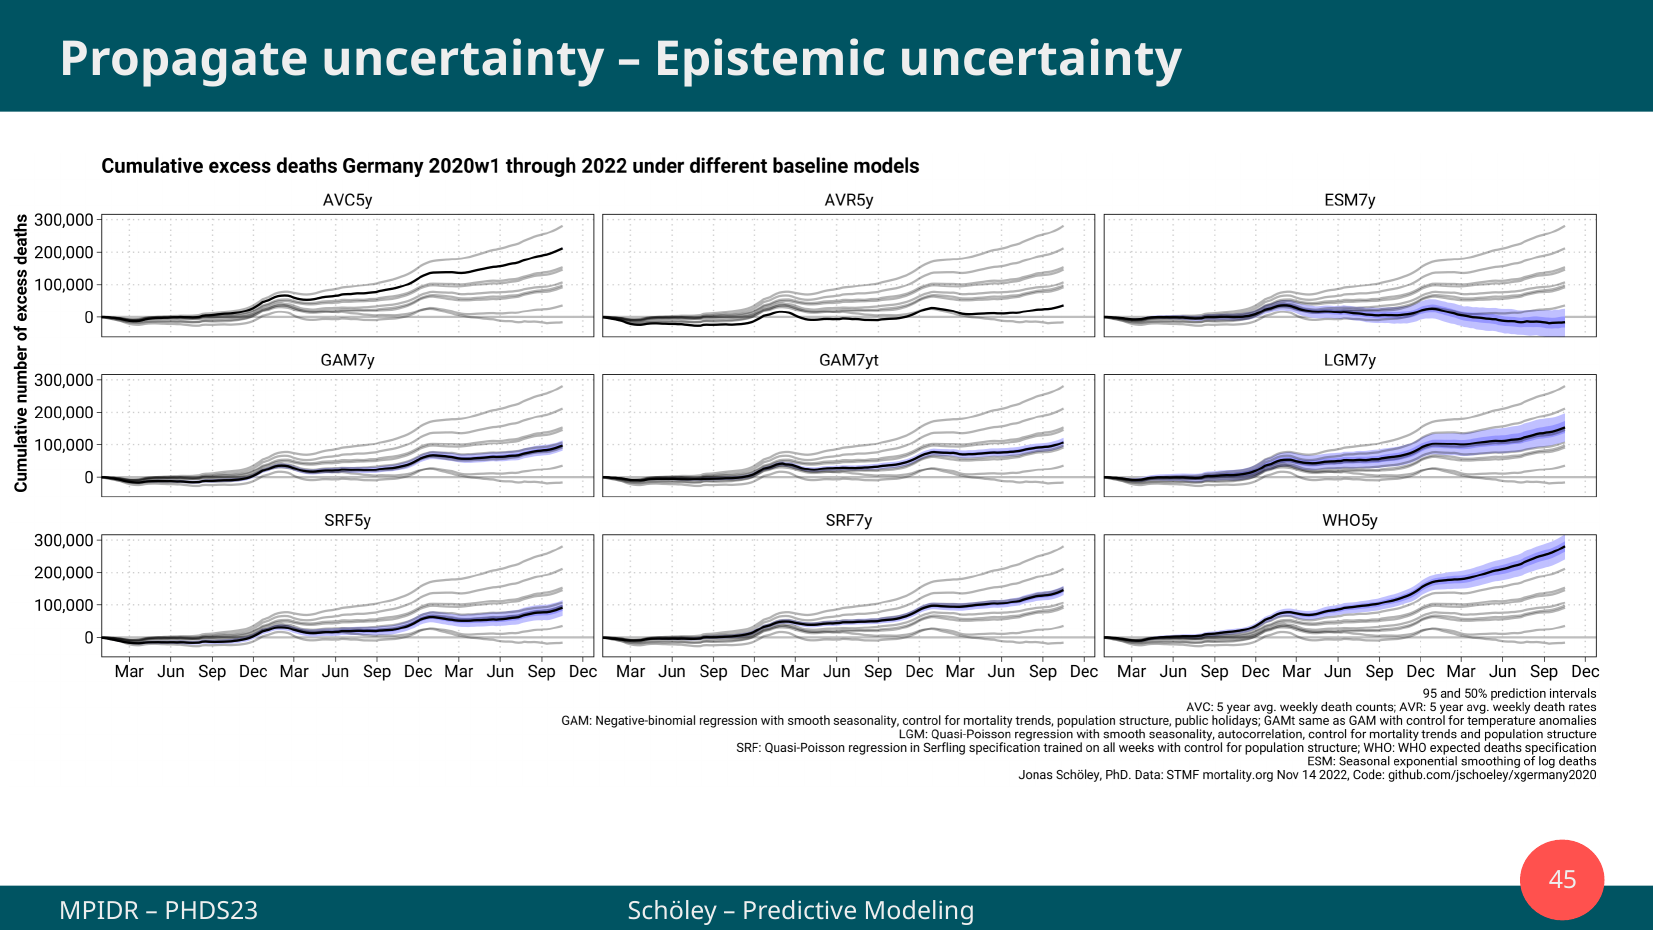

# Propagate uncertainty – Epistemic uncertainty
45
MPIDR – PHDS23
Schöley – Predictive Modeling